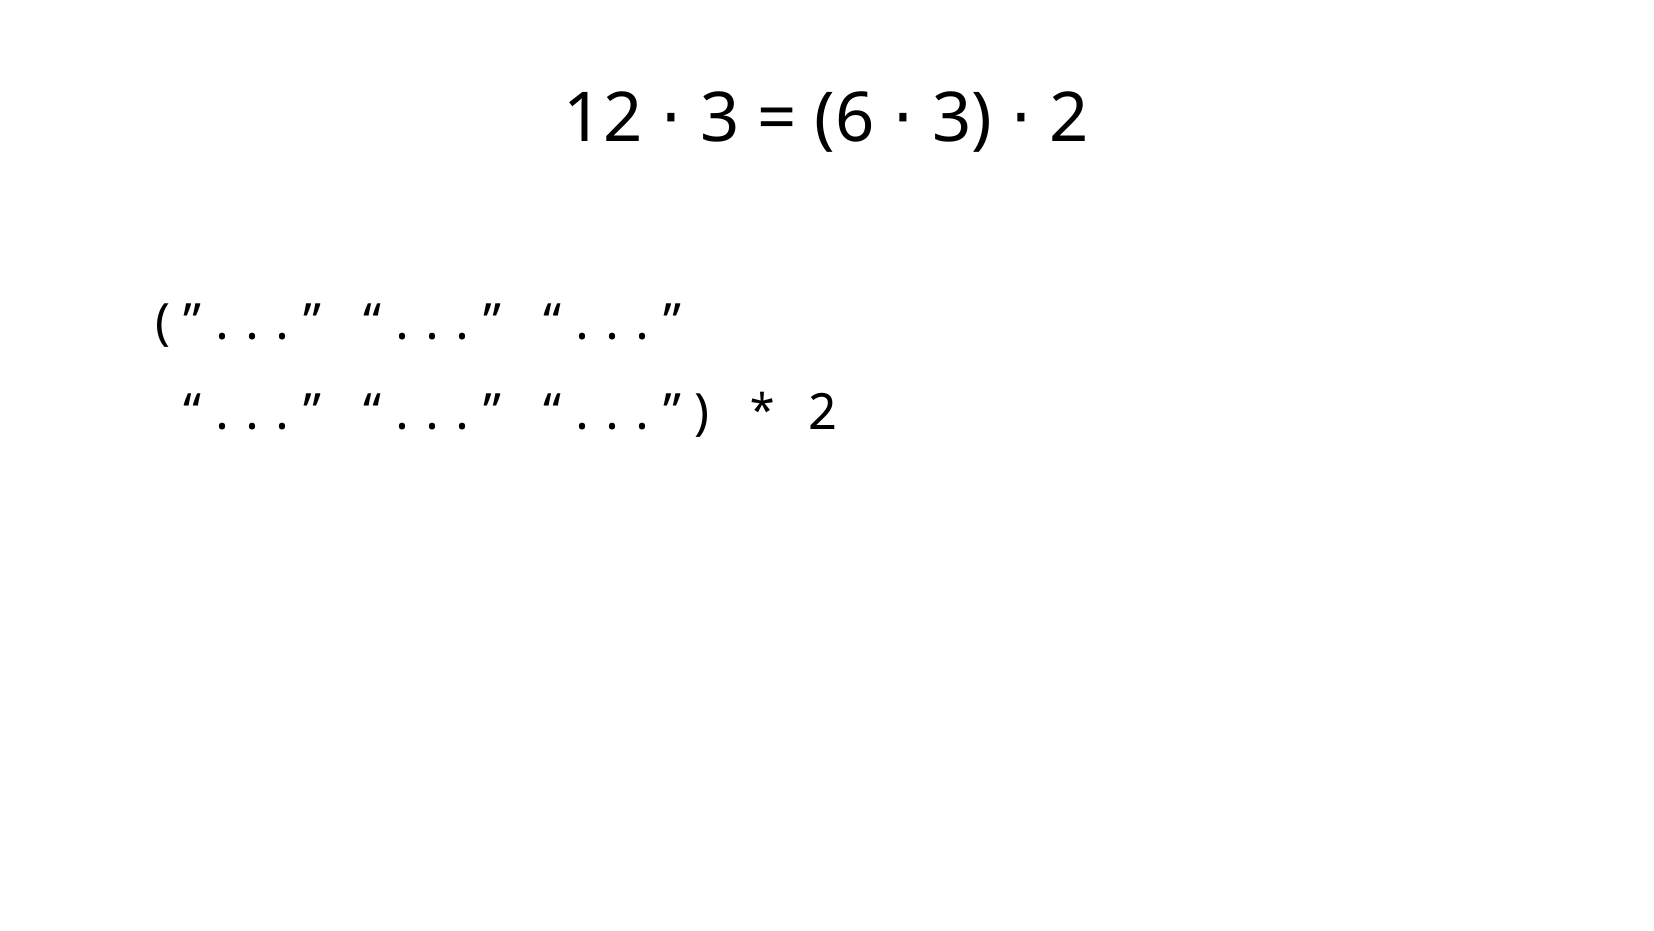

# 12 ⋅ 3 = (6 ⋅ 3) ⋅ 2
(”...” “...” “...”
 “...” “...” “...”) * 2